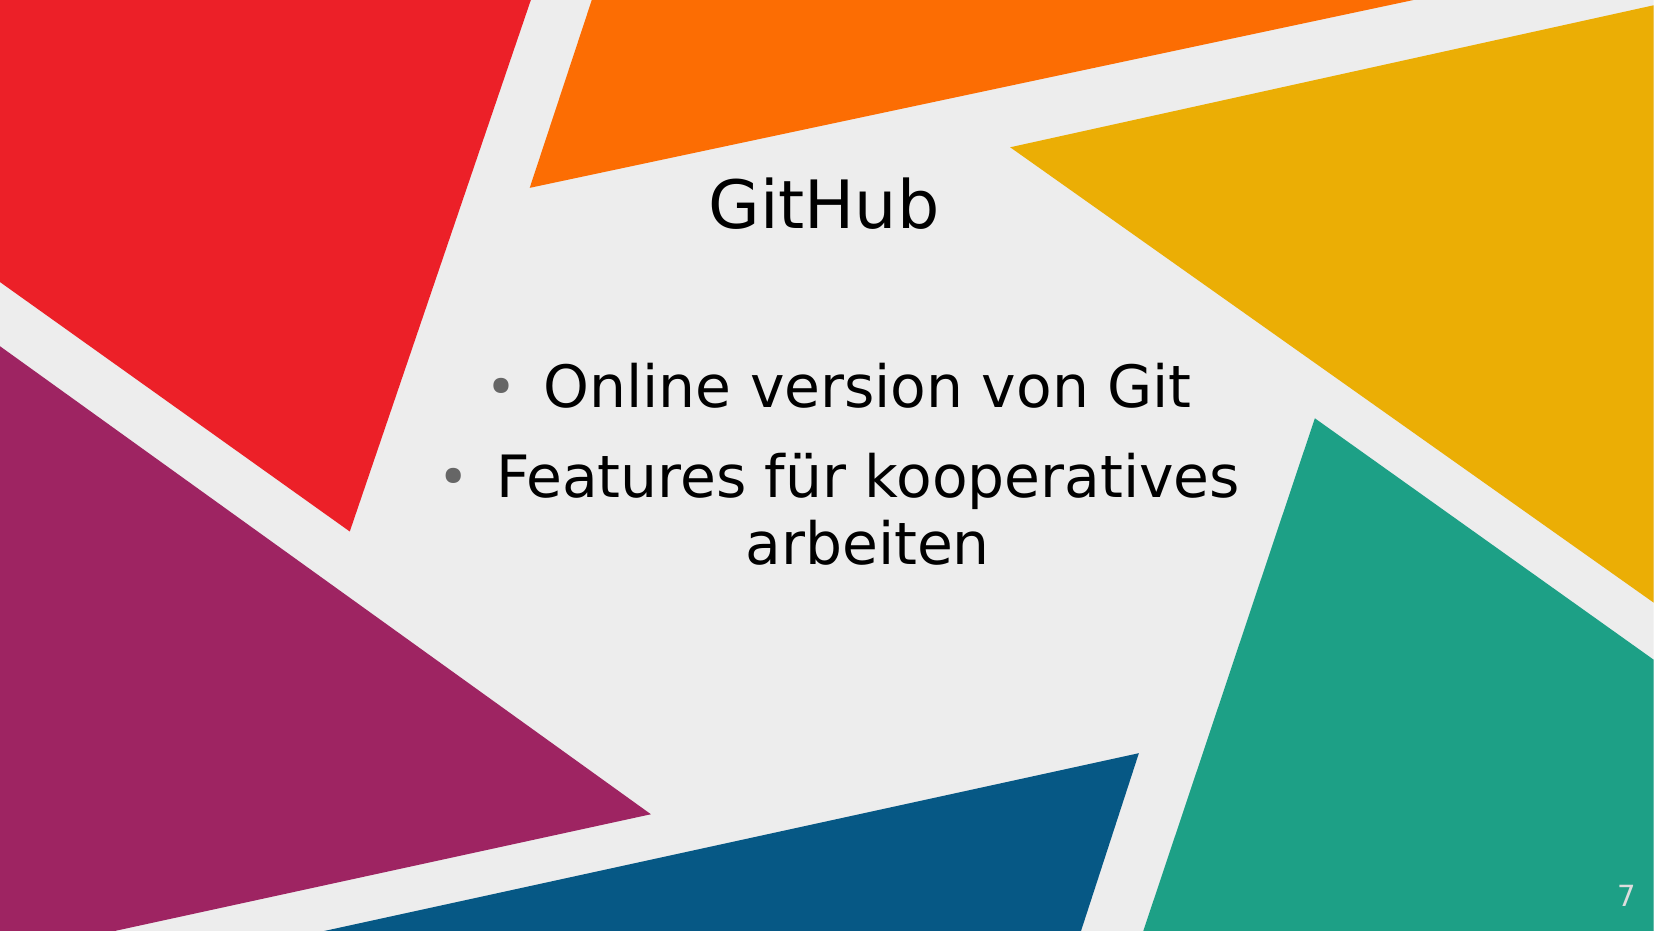

GitHub
# Online version von Git
Features für kooperatives arbeiten
7